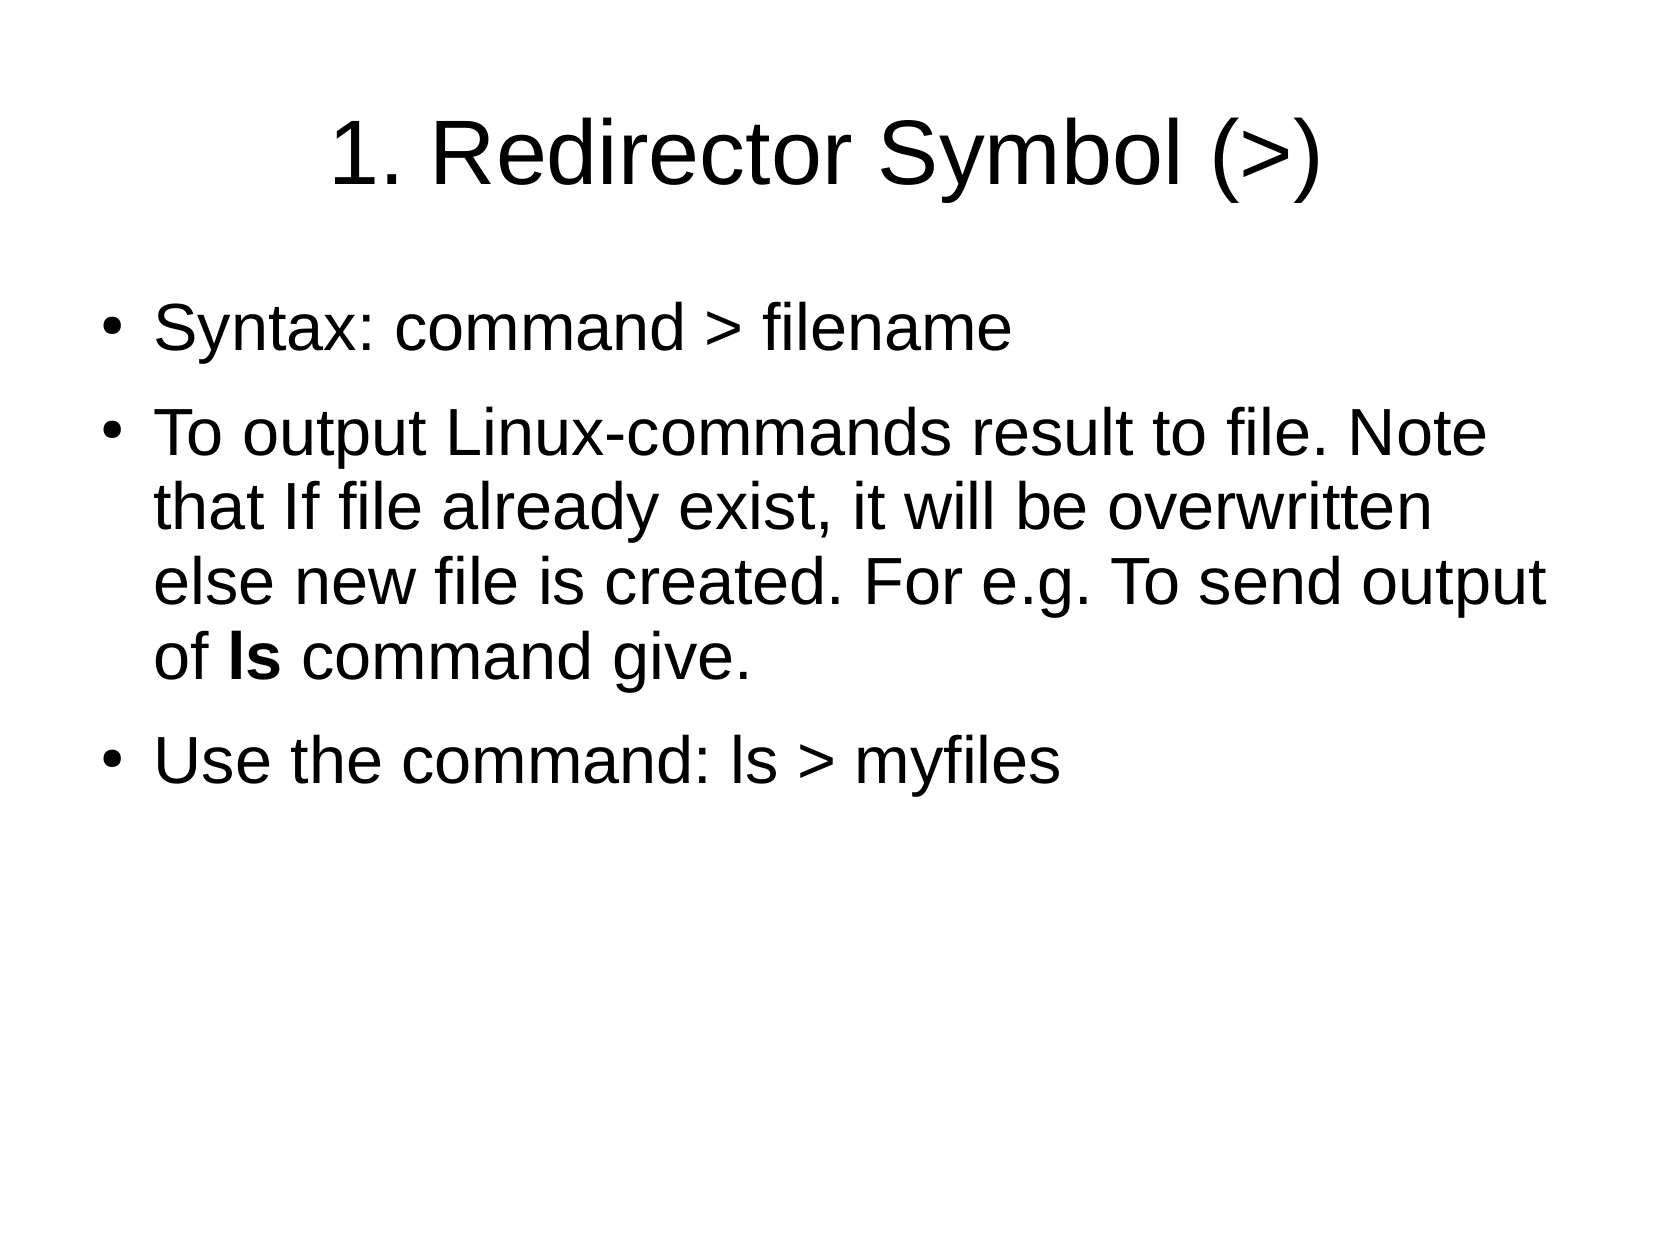

# 1. Redirector Symbol (>)
Syntax: command > filename
To output Linux-commands result to file. Note that If file already exist, it will be overwritten else new file is created. For e.g. To send output of ls command give.
Use the command: ls > myfiles